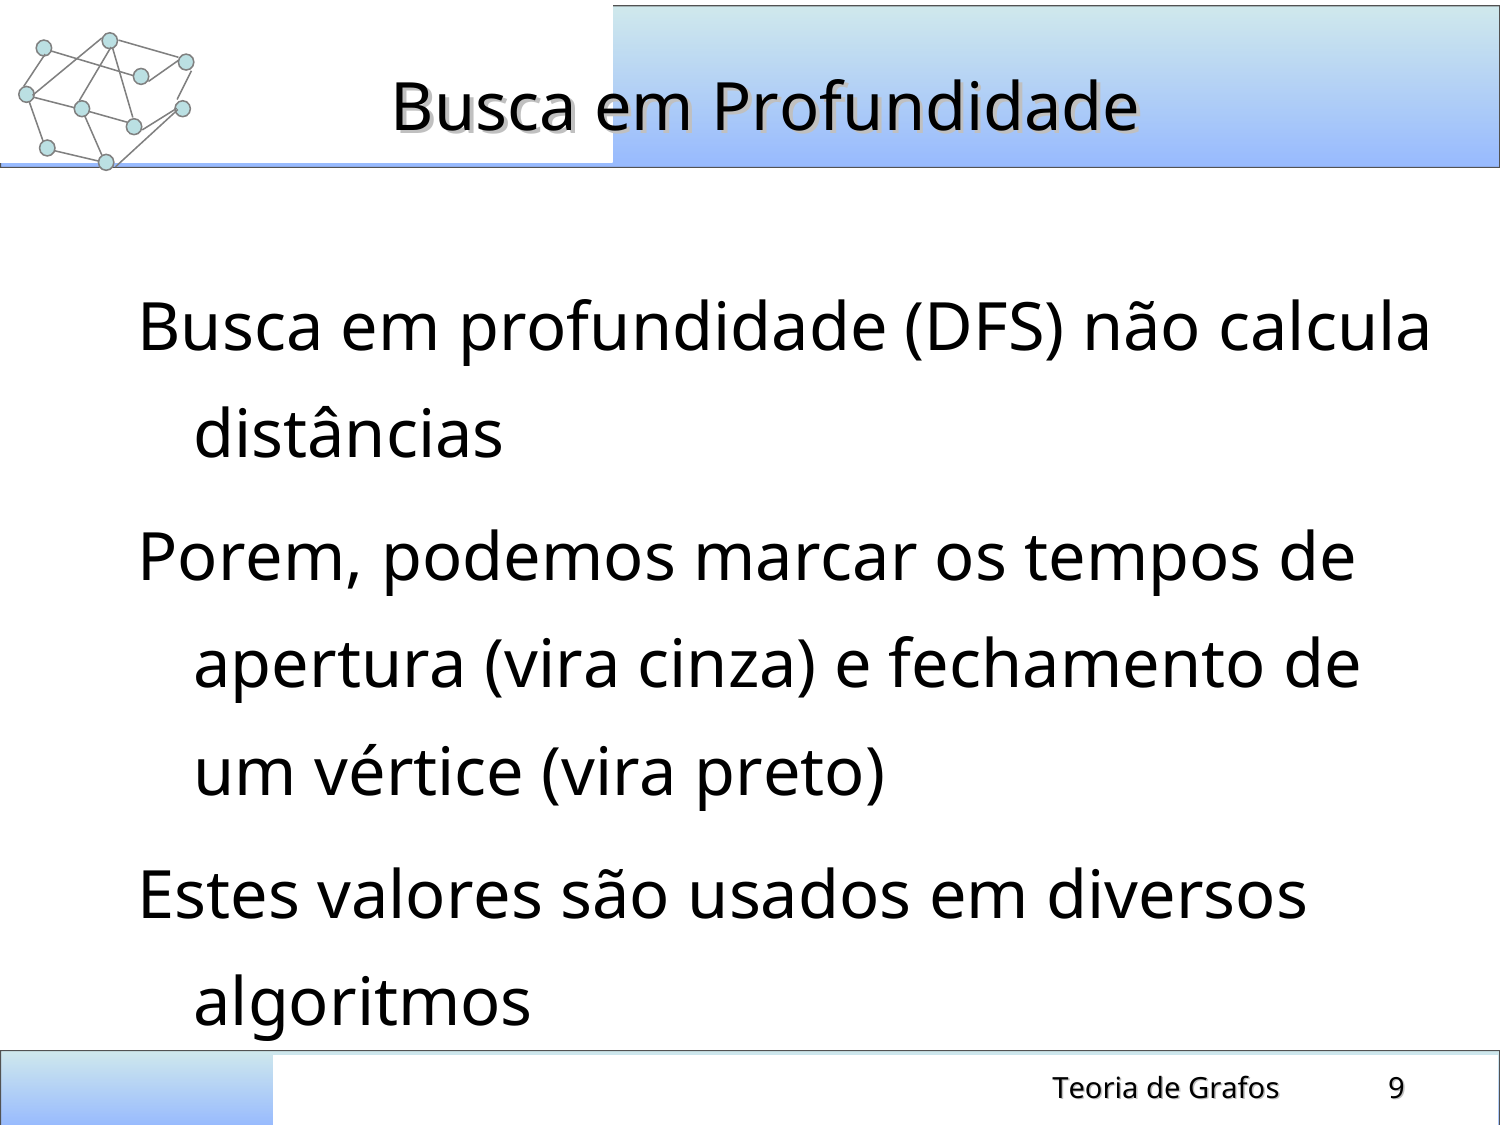

# Busca em Profundidade
Busca em profundidade (DFS) não calcula distâncias
Porem, podemos marcar os tempos de apertura (vira cinza) e fechamento de um vértice (vira preto)
Estes valores são usados em diversos algoritmos
9